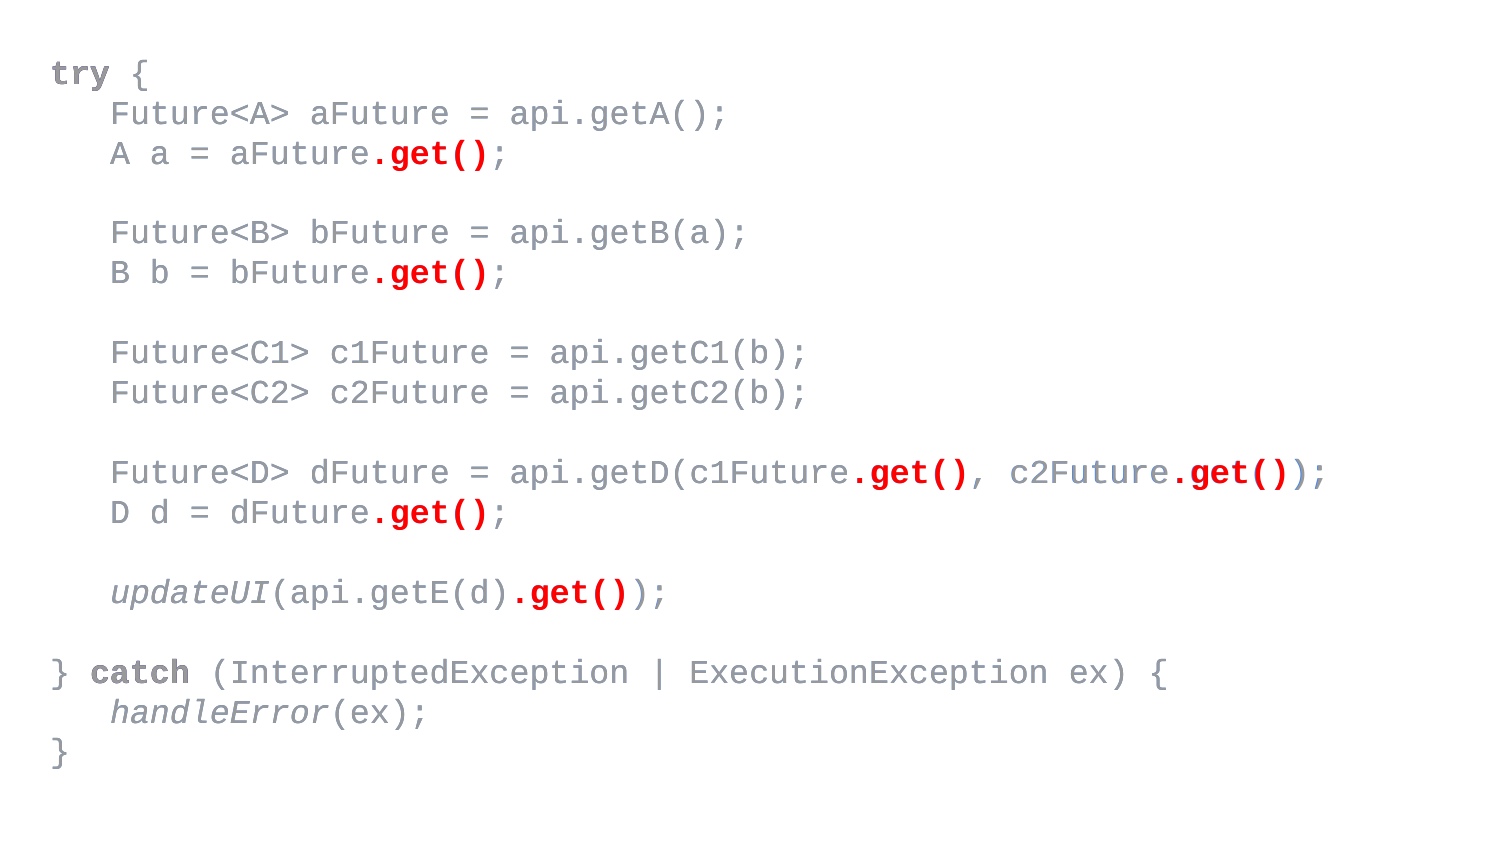

try {
 Future<A> aFuture = api.getA();
 A a = aFuture.get();
 Future<B> bFuture = api.getB(a);
 B b = bFuture.get();
 Future<C1> c1Future = api.getC1(b);
 Future<C2> c2Future = api.getC2(b);
 Future<D> dFuture = api.getD(c1Future.get(), c2Future.get());
 D d = dFuture.get();
 updateUI(api.getE(d).get());
} catch (InterruptedException | ExecutionException ex) {
 handleError(ex);
}
try {
 Future<A> aFuture = api.getA();
 A a = aFuture.get();
 Future<B> bFuture = api.getB(a);
 B b = bFuture.get();
 Future<C1> c1Future = api.getC1(b);
 Future<C2> c2Future = api.getC2(b);
 Future<D> dFuture = api.getD(c1Future.get(), c2Future.get());
 D d = dFuture.get();
 updateUI(api.getE(d).get());
} catch (InterruptedException | ExecutionException ex) {
 handleError(ex);
}